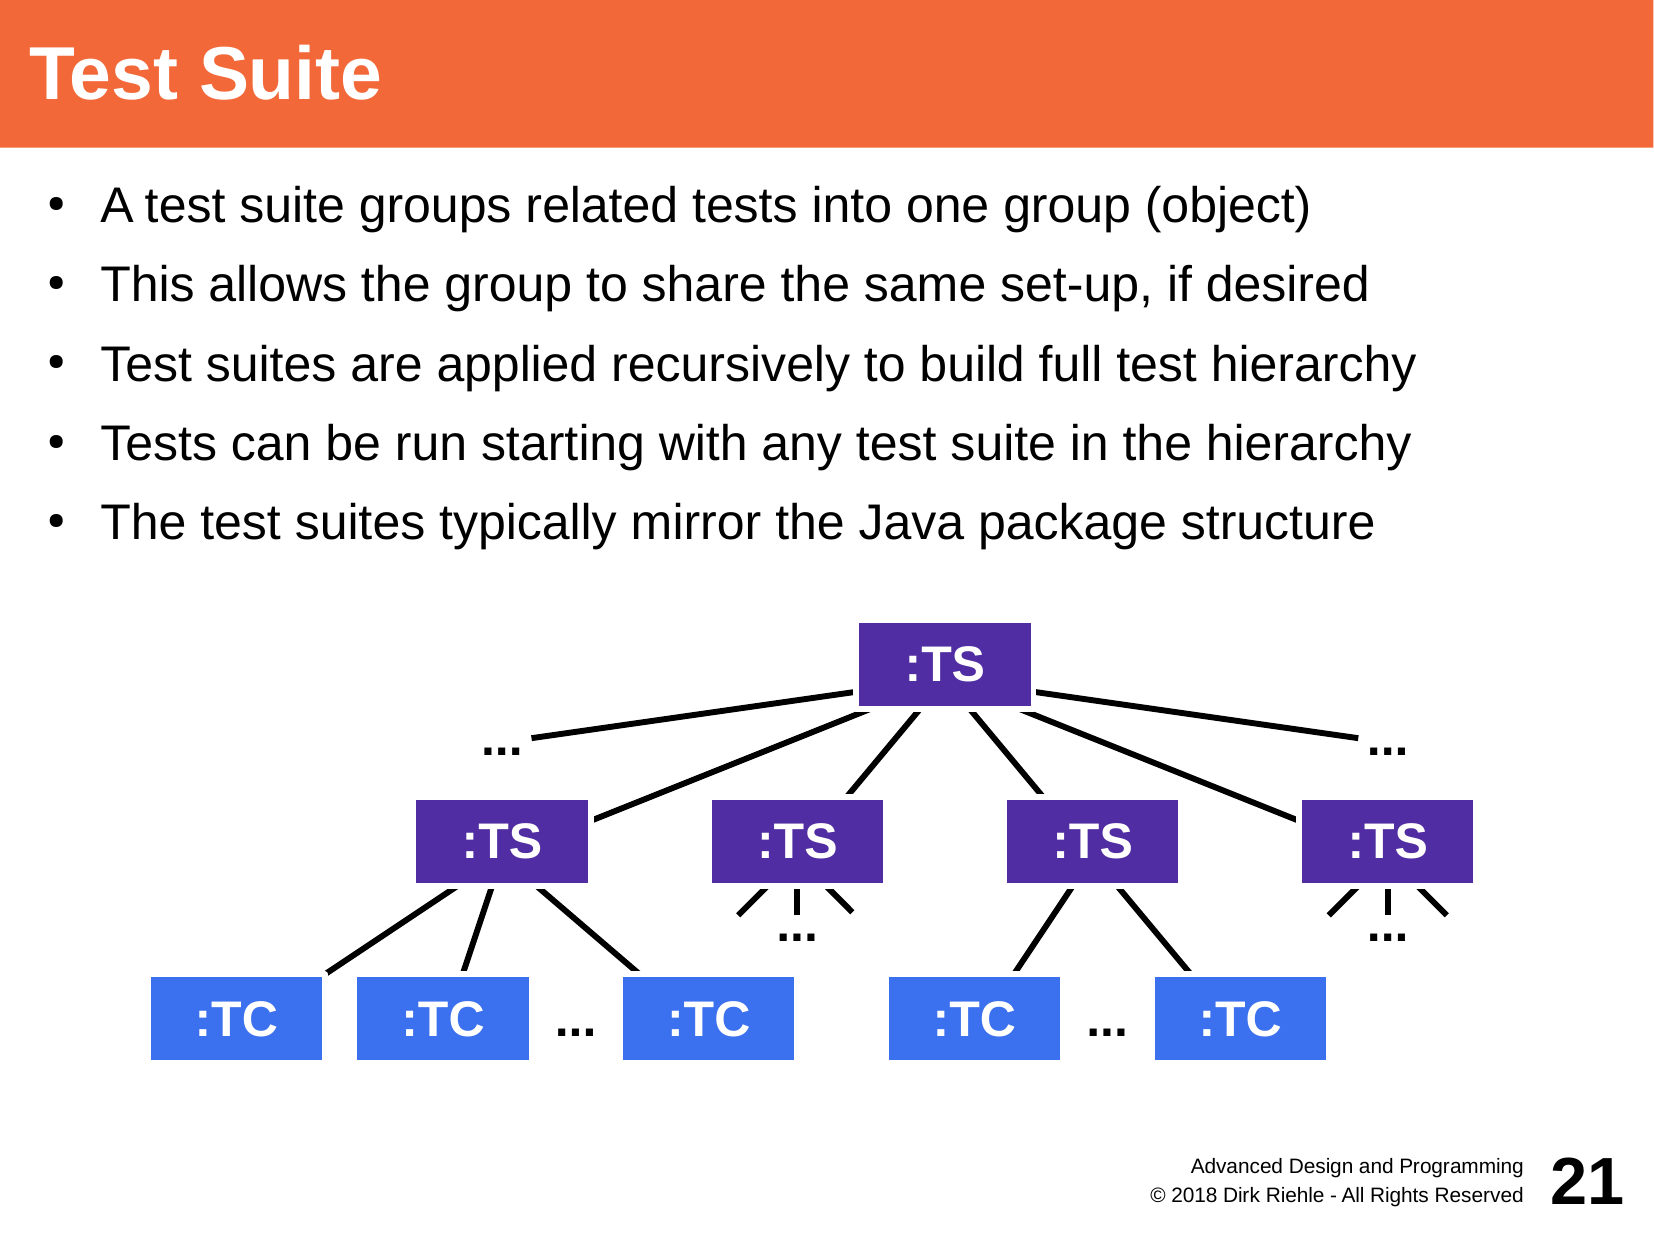

# Test Suite
A test suite groups related tests into one group (object)
This allows the group to share the same set-up, if desired
Test suites are applied recursively to build full test hierarchy
Tests can be run starting with any test suite in the hierarchy
The test suites typically mirror the Java package structure
:TS
...
...
:TS
:TS
:TS
:TS
...
...
:TC
:TC
...
:TC
:TC
...
:TC
Advanced Design and Programming
21
© 2018 Dirk Riehle - All Rights Reserved